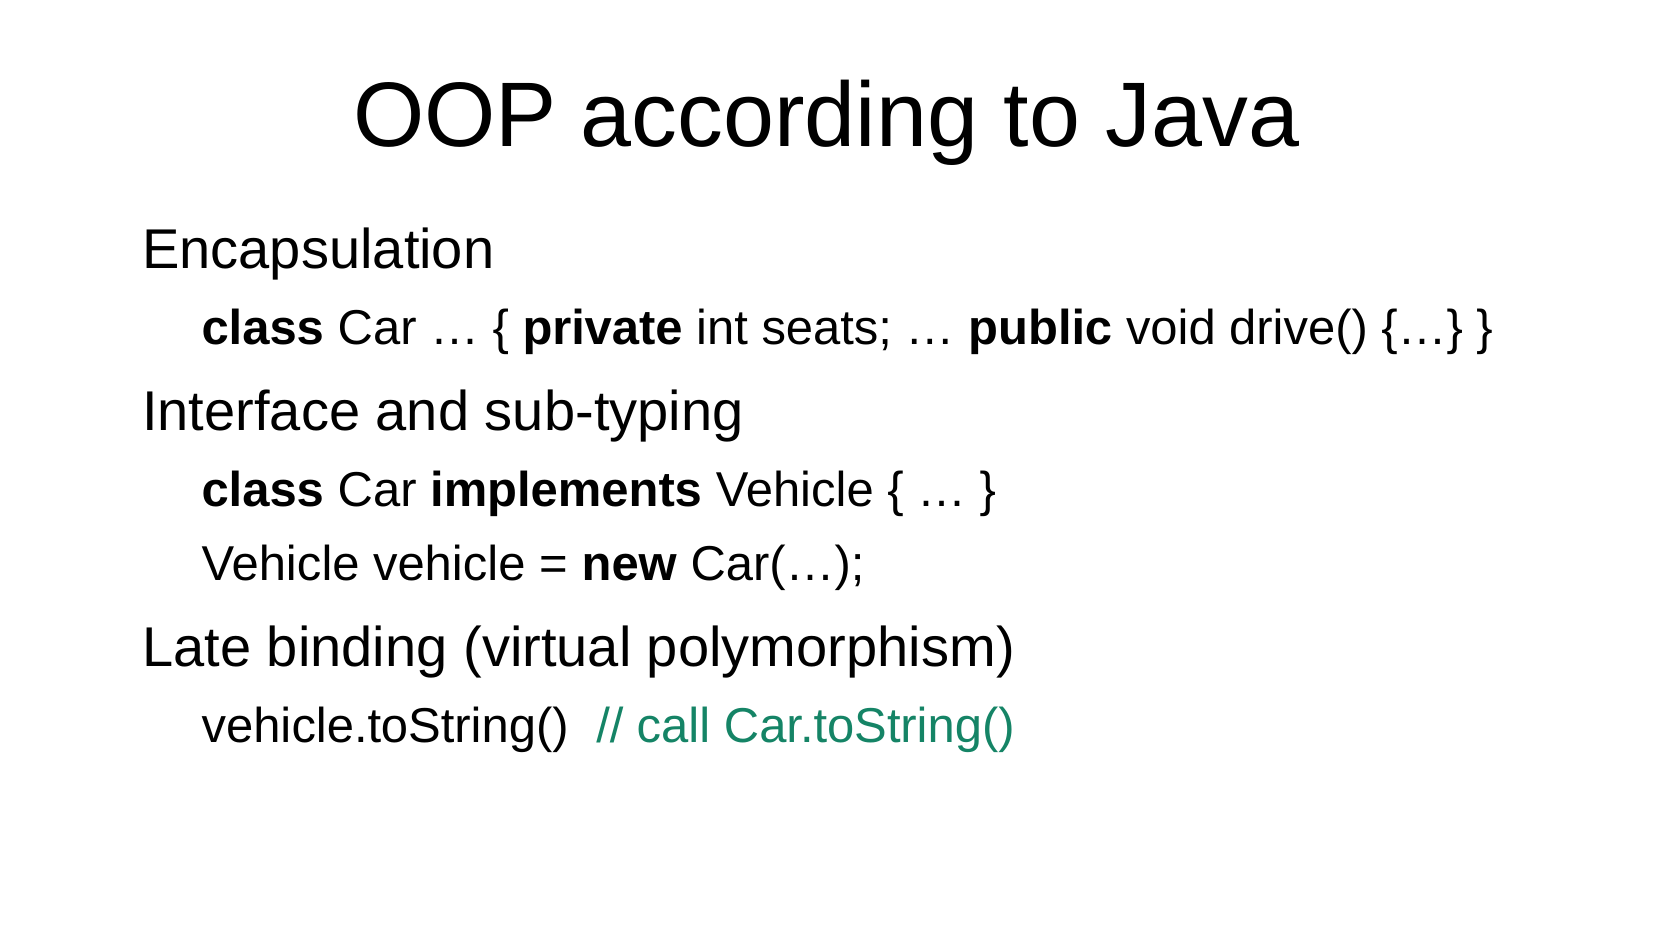

# OOP according to Java
Encapsulation
class Car … { private int seats; … public void drive() {…} }
Interface and sub-typing
class Car implements Vehicle { … }
Vehicle vehicle = new Car(…);
Late binding (virtual polymorphism)
vehicle.toString() // call Car.toString()